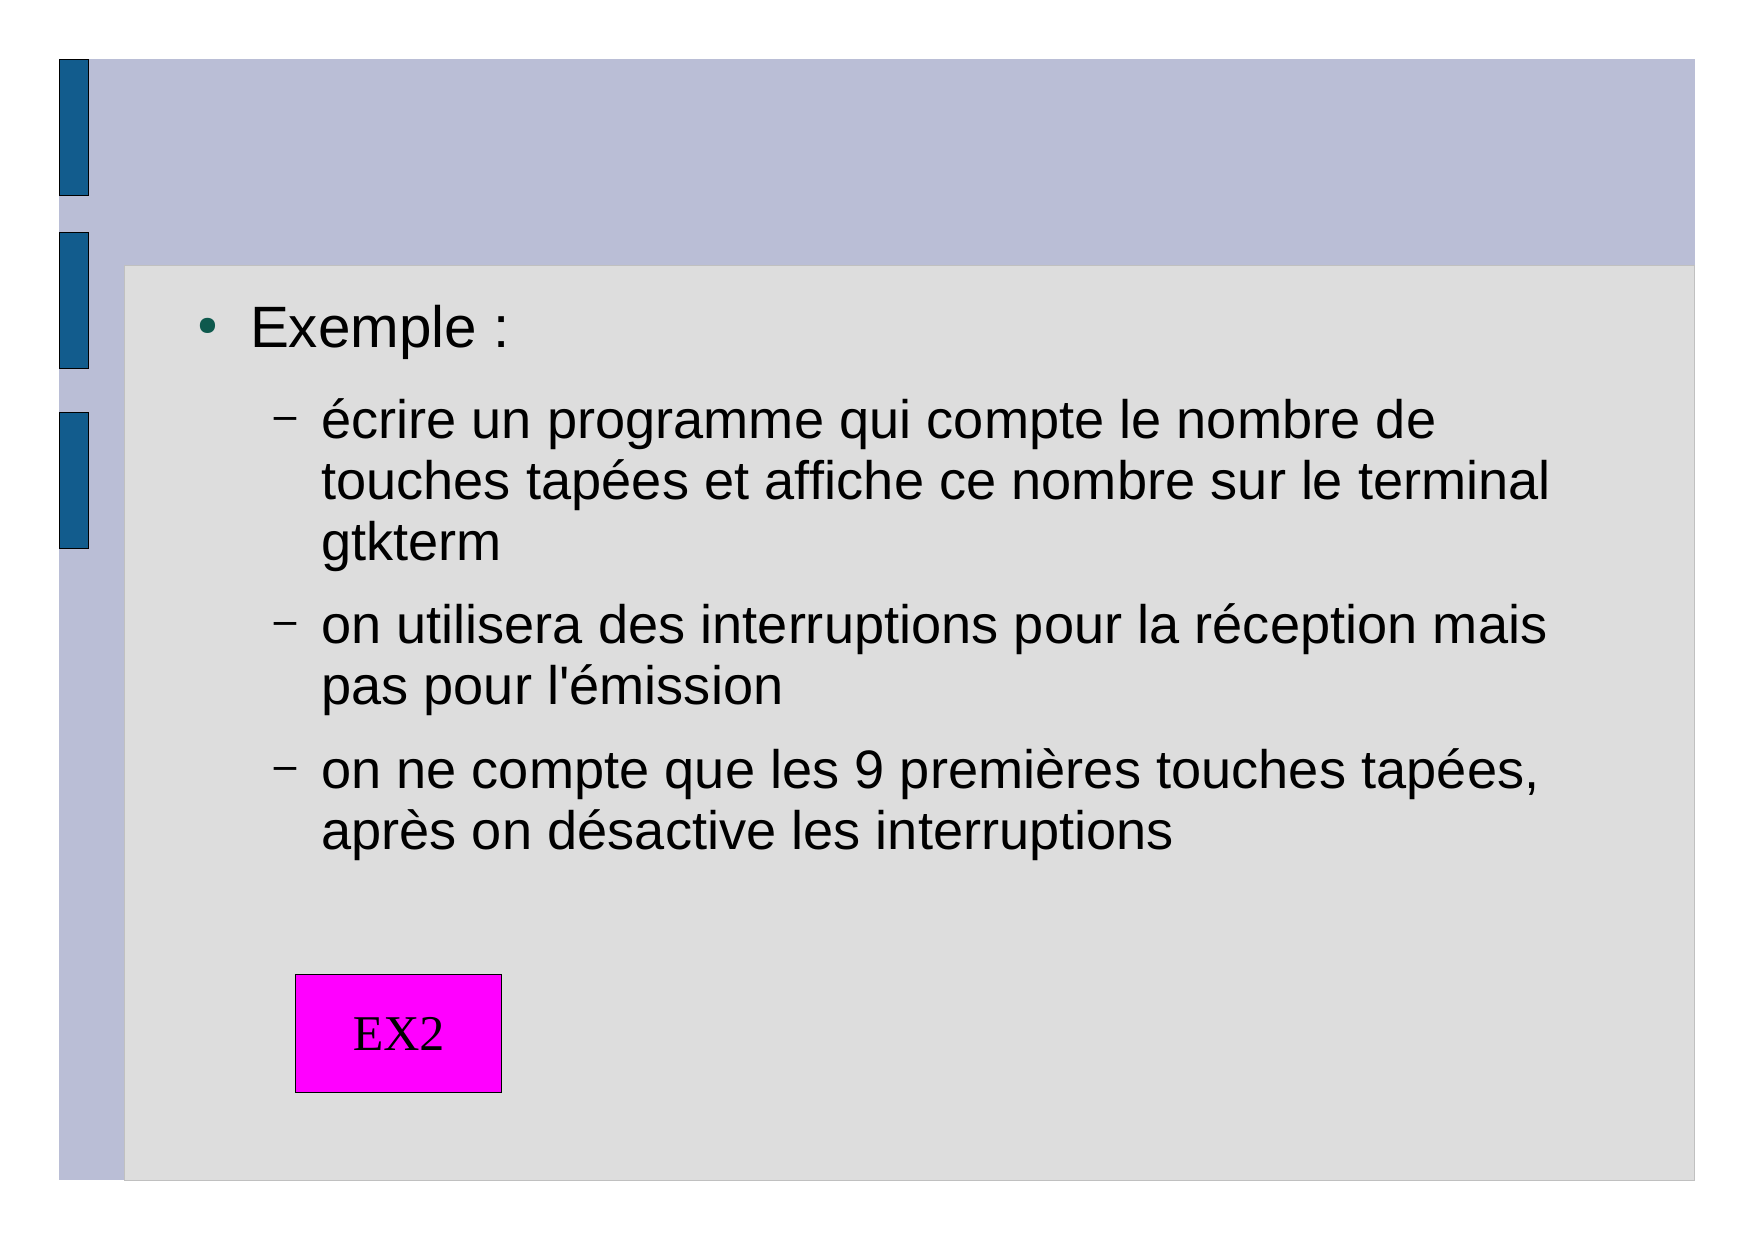

#
Exemple :
écrire un programme qui compte le nombre de touches tapées et affiche ce nombre sur le terminal gtkterm
on utilisera des interruptions pour la réception mais pas pour l'émission
on ne compte que les 9 premières touches tapées, après on désactive les interruptions
EX2